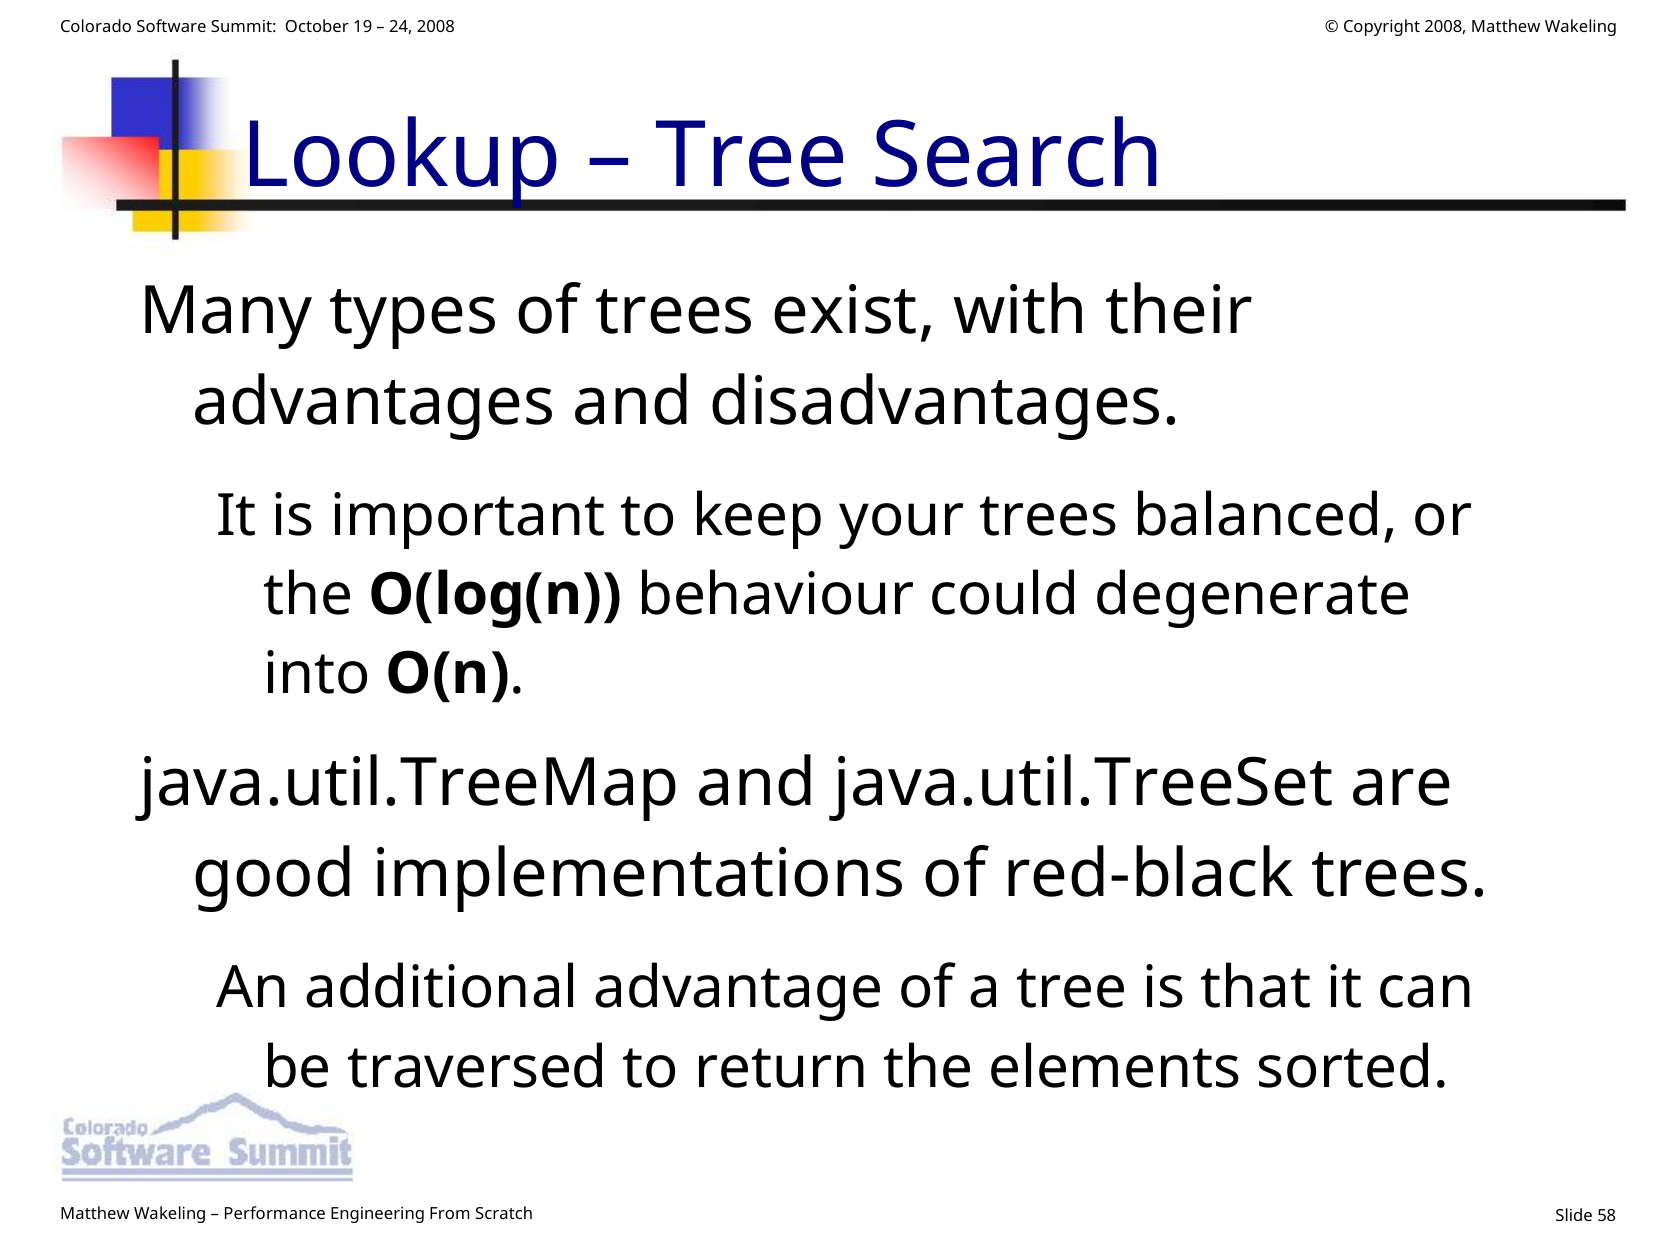

# Lookup – Tree Search
Many types of trees exist, with their advantages and disadvantages.
It is important to keep your trees balanced, or the O(log(n)) behaviour could degenerate into O(n).
java.util.TreeMap and java.util.TreeSet are good implementations of red-black trees.
An additional advantage of a tree is that it can be traversed to return the elements sorted.